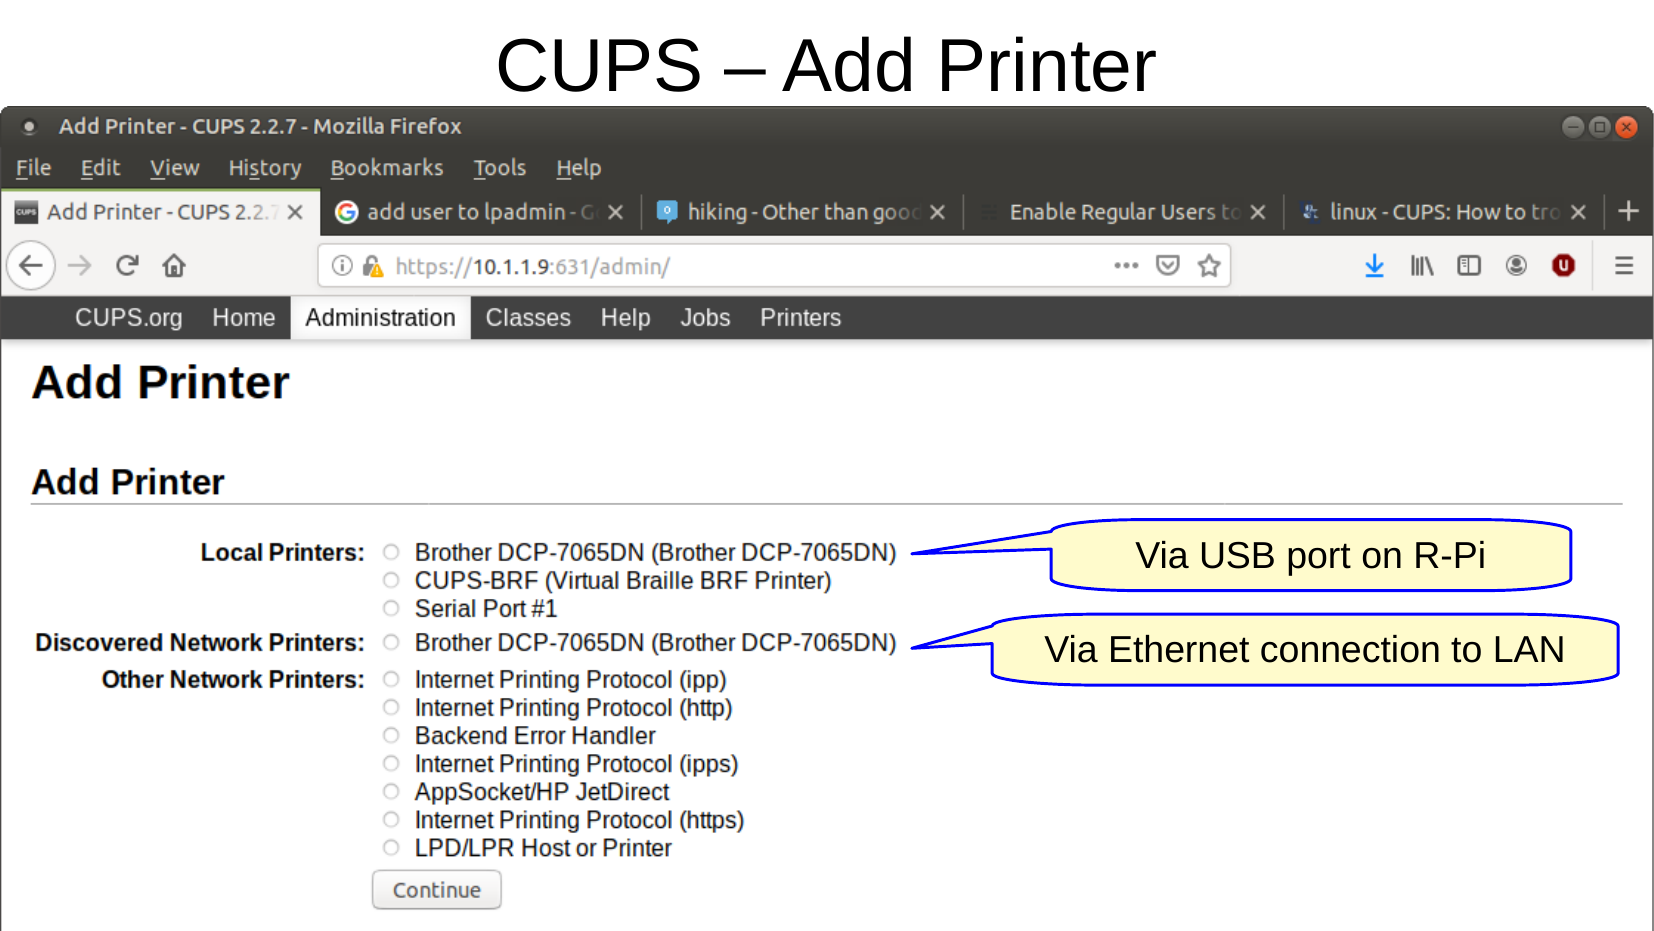

# CUPS – Add Printer
Via USB port on R-Pi
Via Ethernet connection to LAN